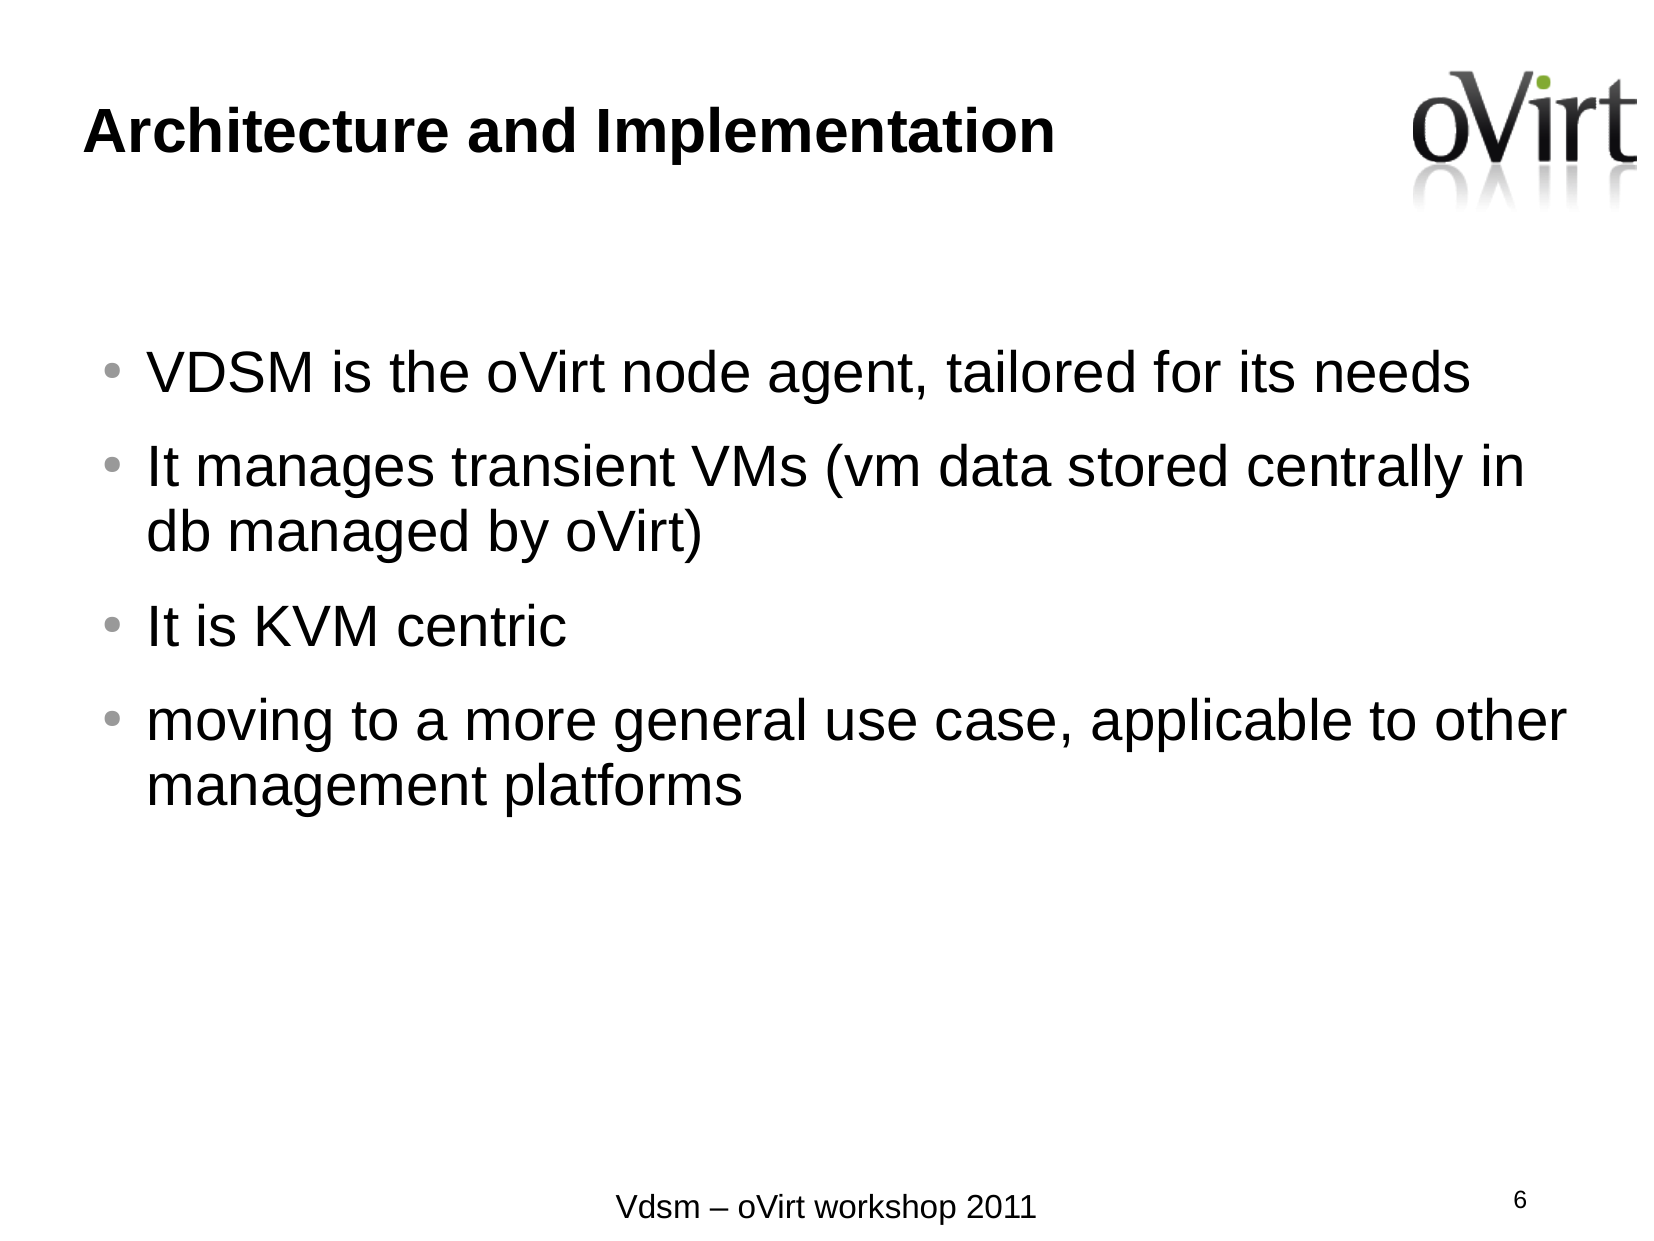

# Architecture and Implementation
VDSM is the oVirt node agent, tailored for its needs
It manages transient VMs (vm data stored centrally in db managed by oVirt)
It is KVM centric
moving to a more general use case, applicable to other management platforms